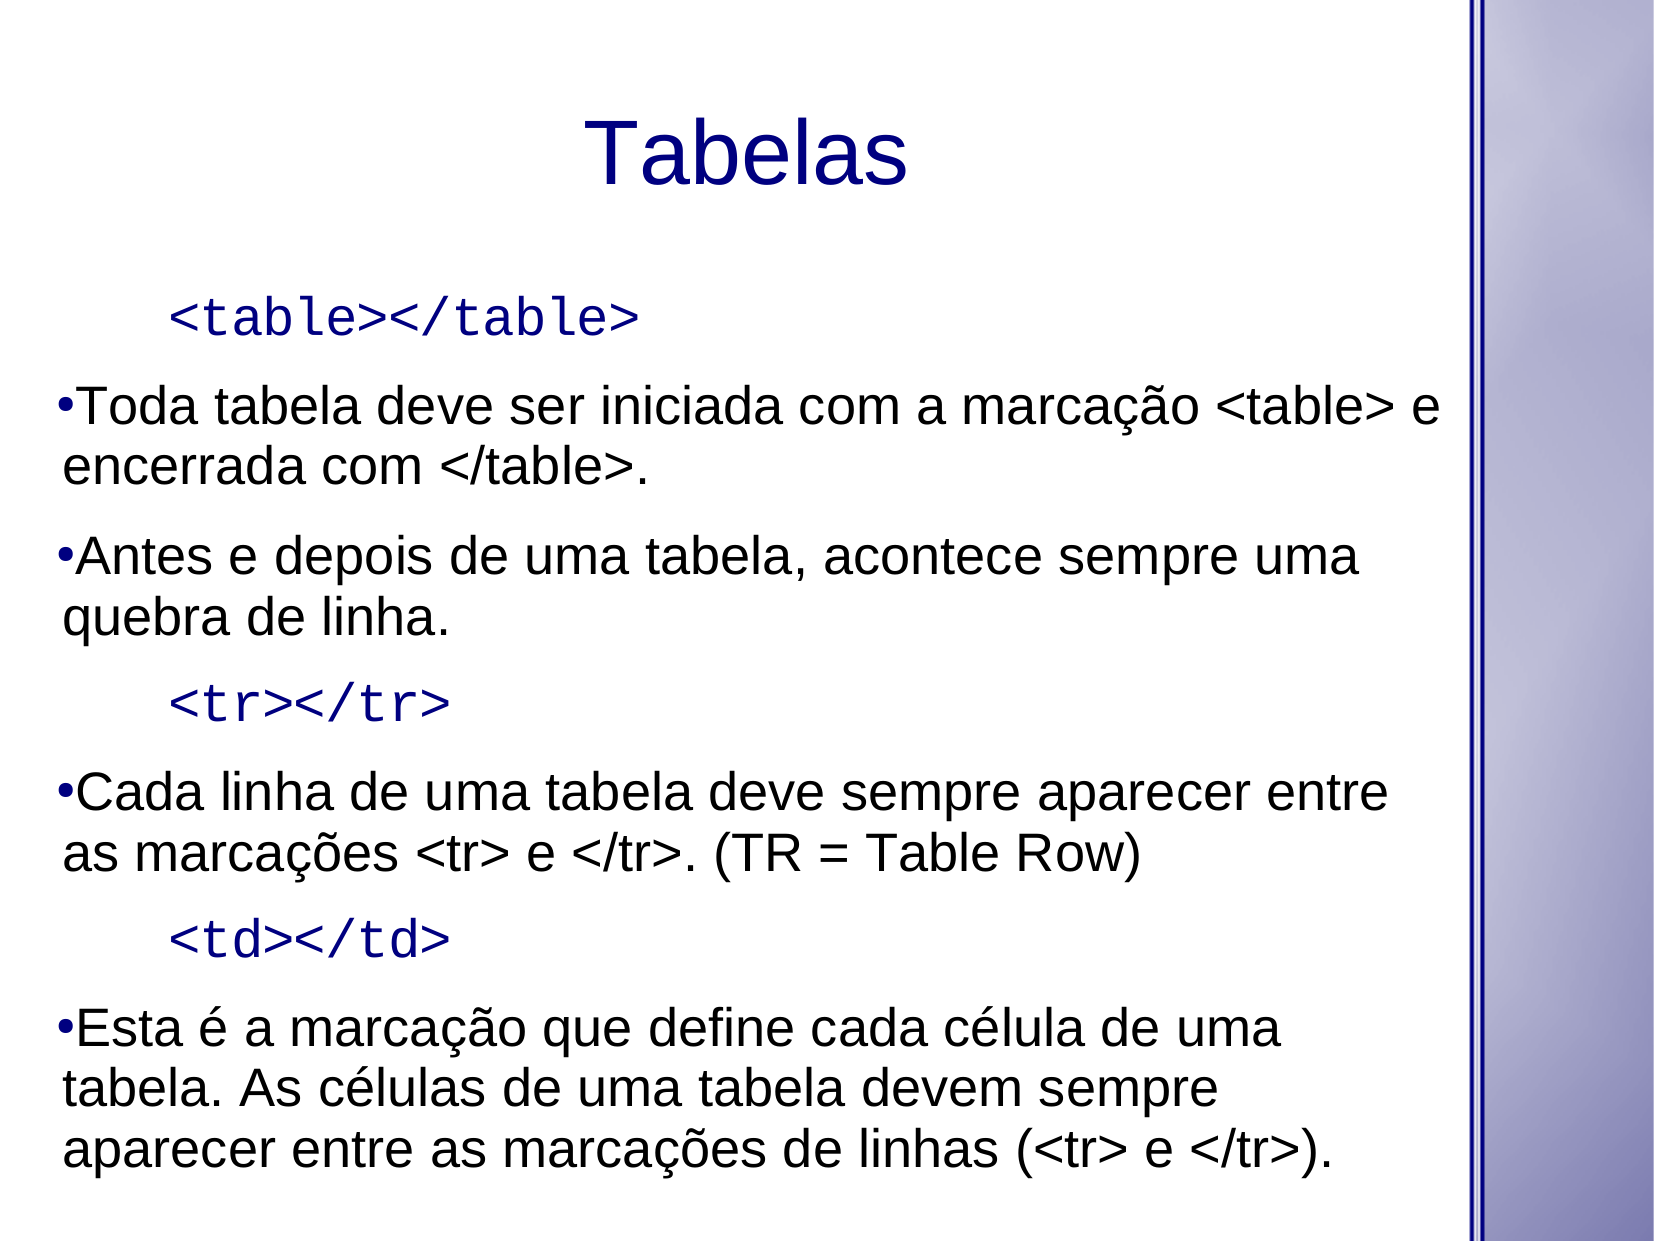

# Tabelas
<table></table>
Toda tabela deve ser iniciada com a marcação <table> e encerrada com </table>.
Antes e depois de uma tabela, acontece sempre uma quebra de linha.
<tr></tr>
Cada linha de uma tabela deve sempre aparecer entre as marcações <tr> e </tr>. (TR = Table Row)
<td></td>
Esta é a marcação que define cada célula de uma tabela. As células de uma tabela devem sempre aparecer entre as marcações de linhas (<tr> e </tr>).